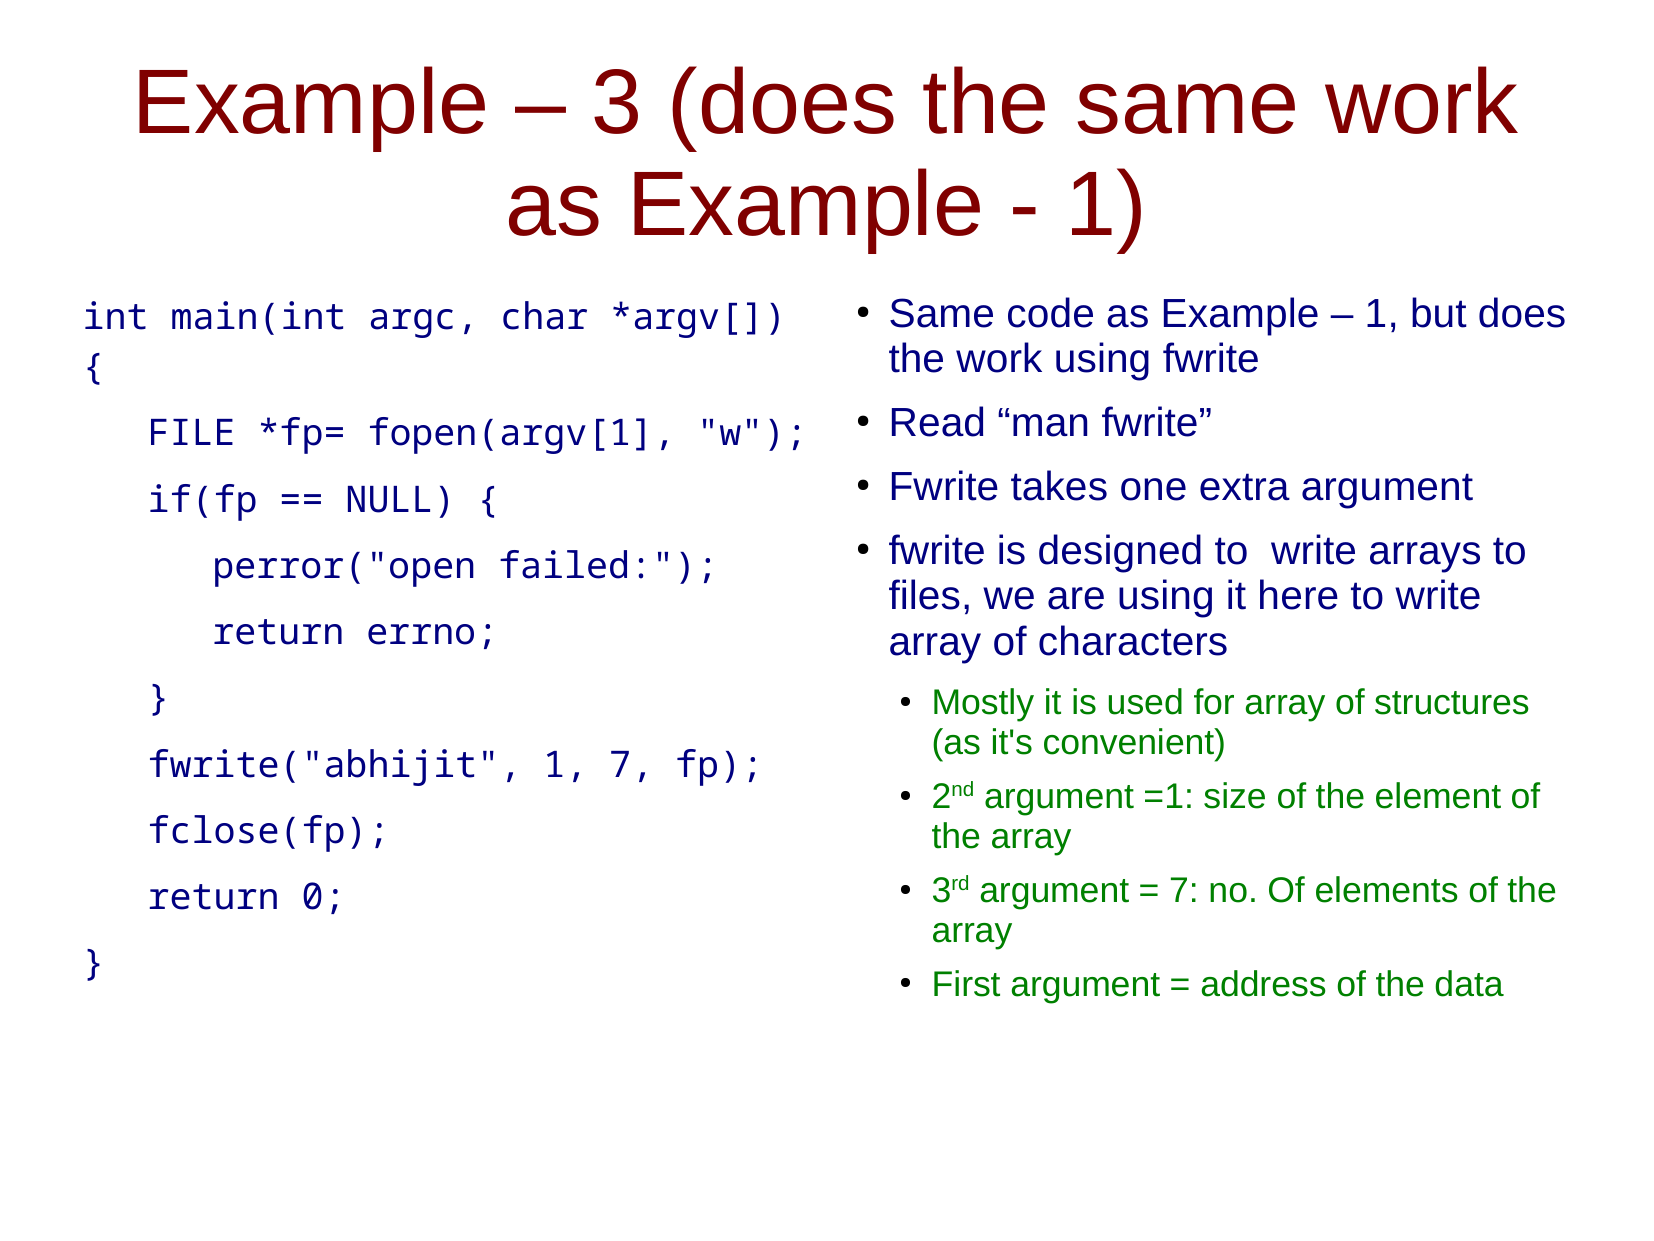

# Example – 3 (does the same work as Example - 1)
int main(int argc, char *argv[]) {
FILE *fp= fopen(argv[1], "w");
if(fp == NULL) {
perror("open failed:");
return errno;
}
fwrite("abhijit", 1, 7, fp);
fclose(fp);
return 0;
}
Same code as Example – 1, but does the work using fwrite
Read “man fwrite”
Fwrite takes one extra argument
fwrite is designed to write arrays to files, we are using it here to write array of characters
Mostly it is used for array of structures (as it's convenient)
2nd argument =1: size of the element of the array
3rd argument = 7: no. Of elements of the array
First argument = address of the data